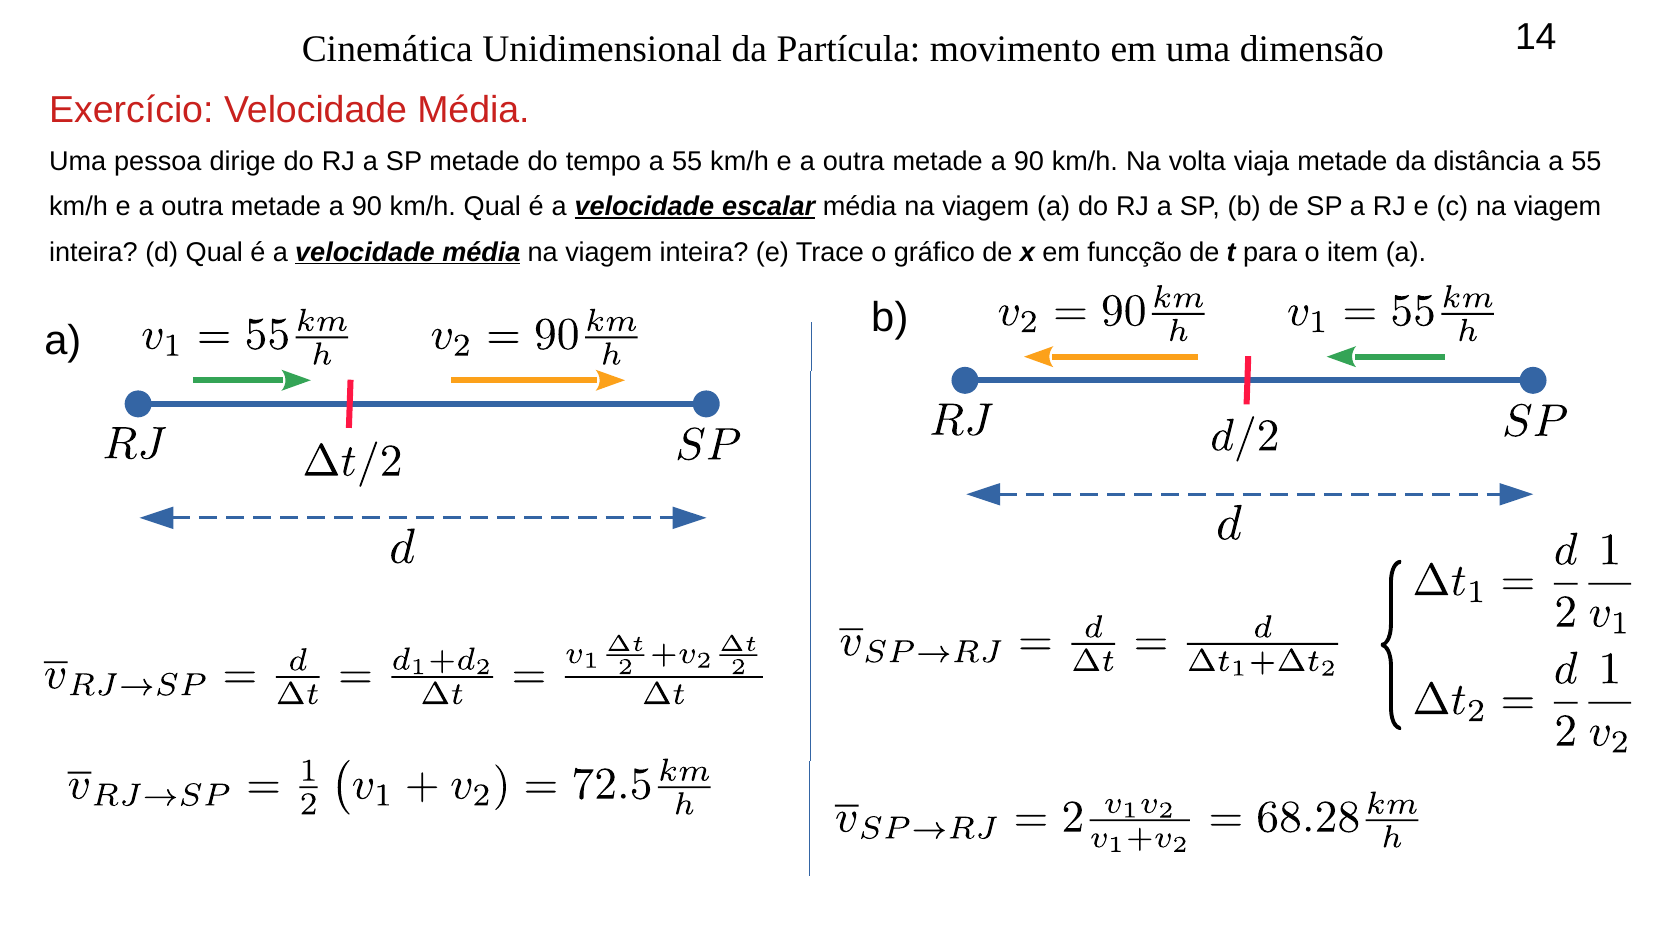

Cinemática Unidimensional da Partícula: movimento em uma dimensão
Exercício: Velocidade Média.
Uma pessoa dirige do RJ a SP metade do tempo a 55 km/h e a outra metade a 90 km/h. Na volta viaja metade da distância a 55 km/h e a outra metade a 90 km/h. Qual é a velocidade escalar média na viagem (a) do RJ a SP, (b) de SP a RJ e (c) na viagem inteira? (d) Qual é a velocidade média na viagem inteira? (e) Trace o gráfico de x em funcção de t para o item (a).
b)
a)